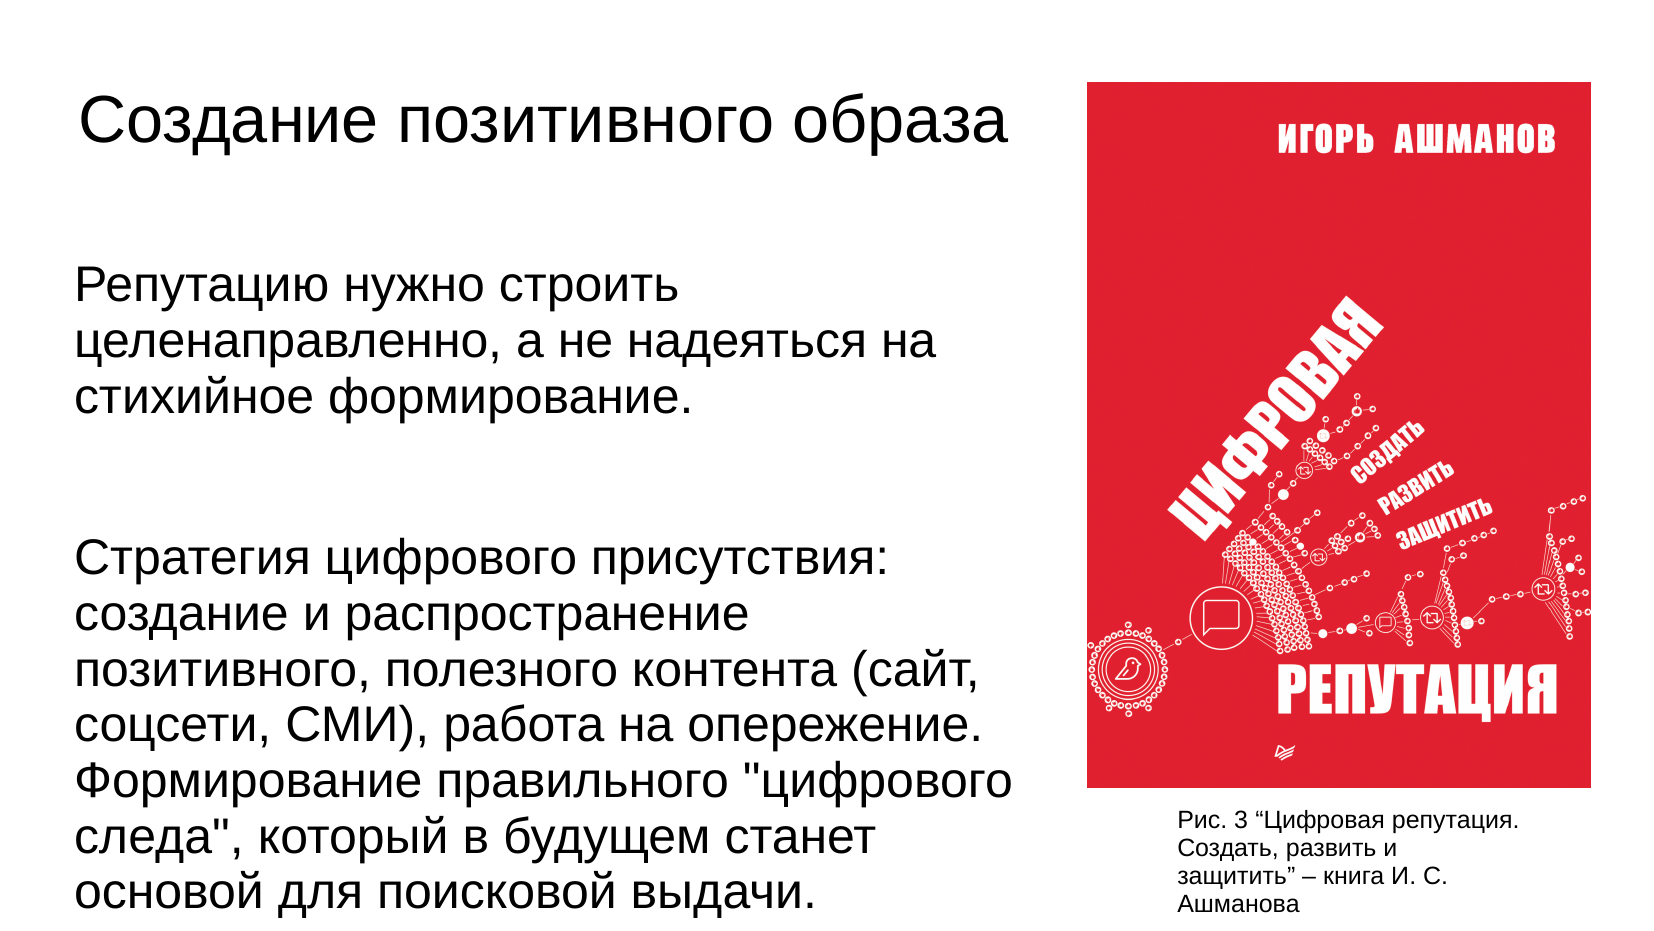

Создание позитивного образа
Репутацию нужно строить целенаправленно, а не надеяться на стихийное формирование.
Стратегия цифрового присутствия: создание и распространение позитивного, полезного контента (сайт, соцсети, СМИ), работа на опережение. Формирование правильного "цифрового следа", который в будущем станет основой для поисковой выдачи.
Рис. 3 “Цифровая репутация.
Создать, развить и защитить” – книга И. С. Ашманова